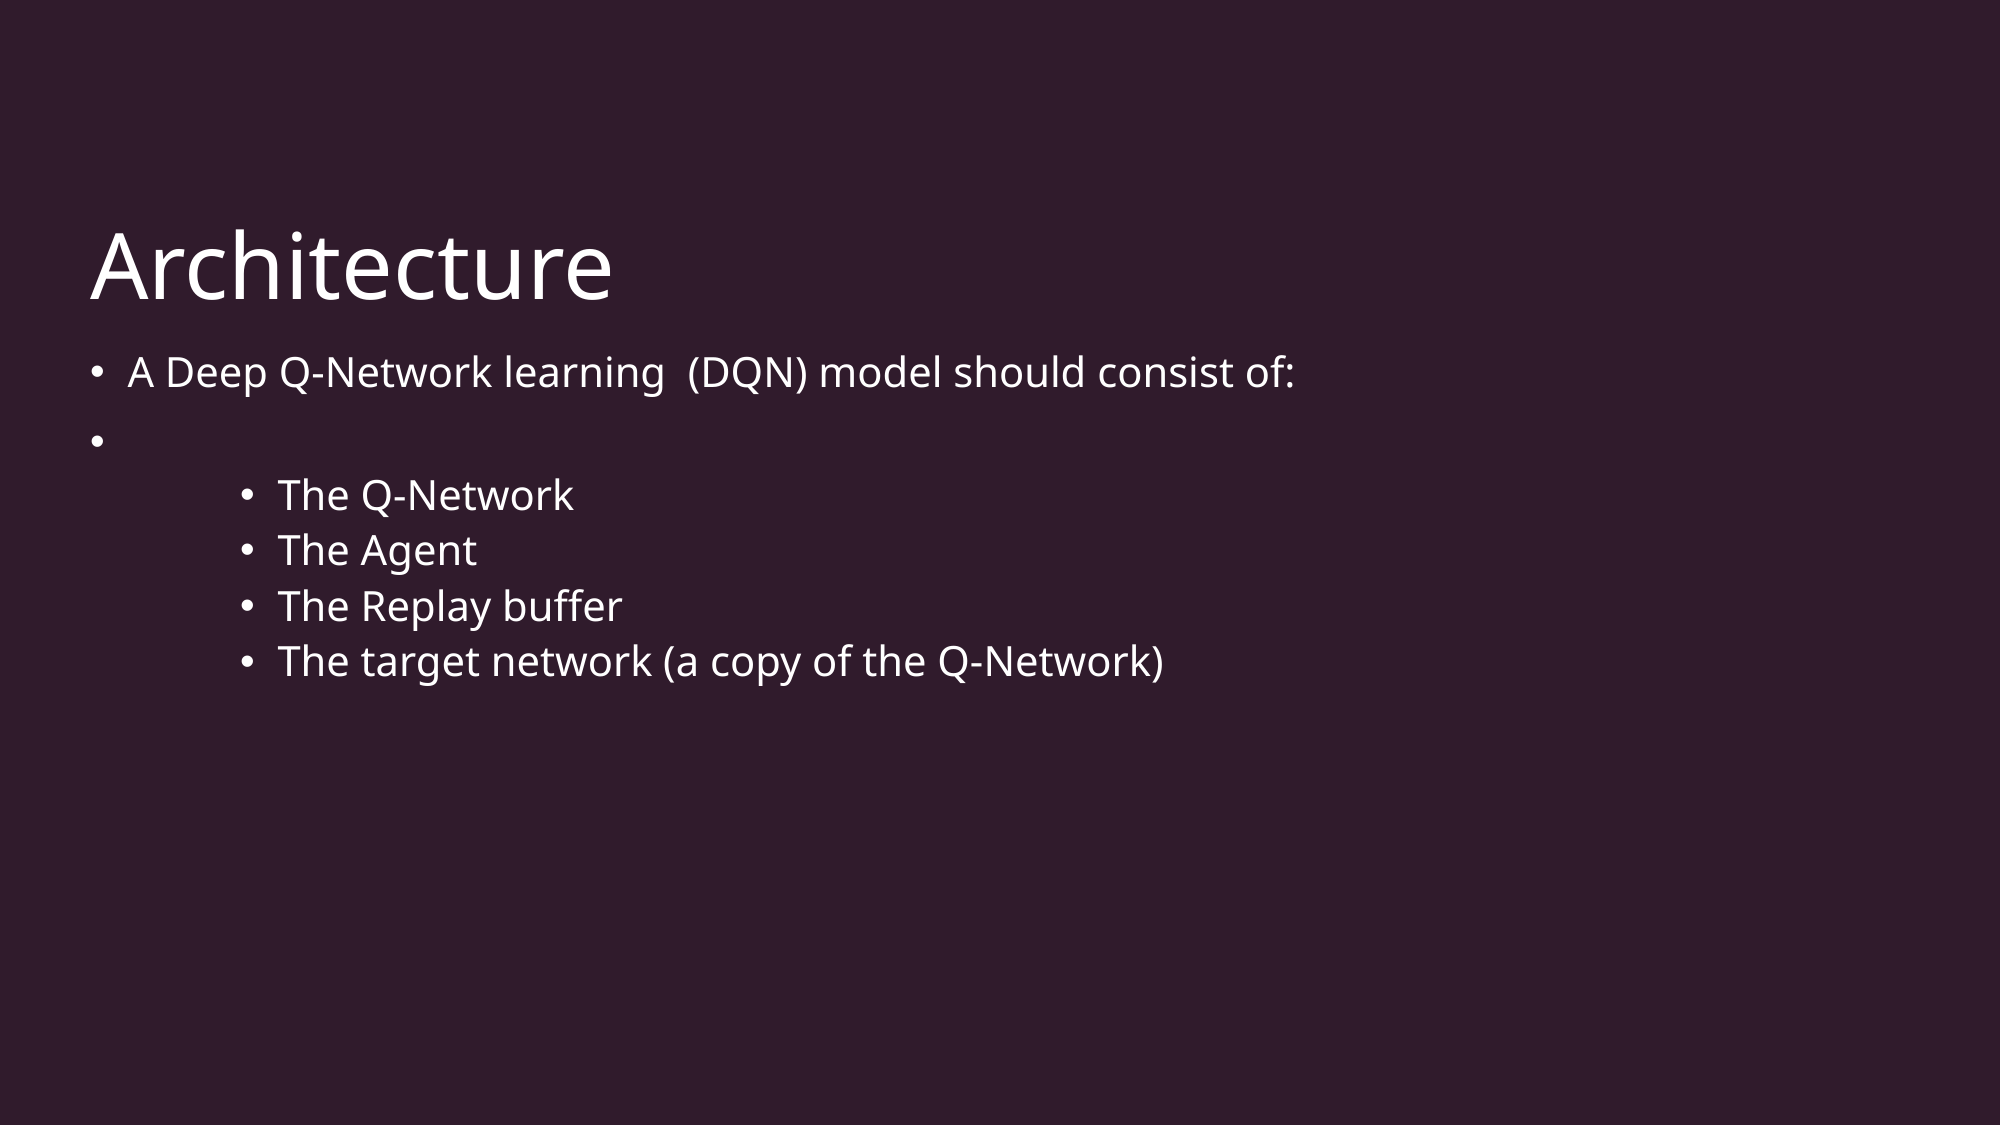

# Architecture
A Deep Q-Network learning  (DQN) model should consist of:
The Q-Network
The Agent
The Replay buffer
The target network (a copy of the Q-Network)